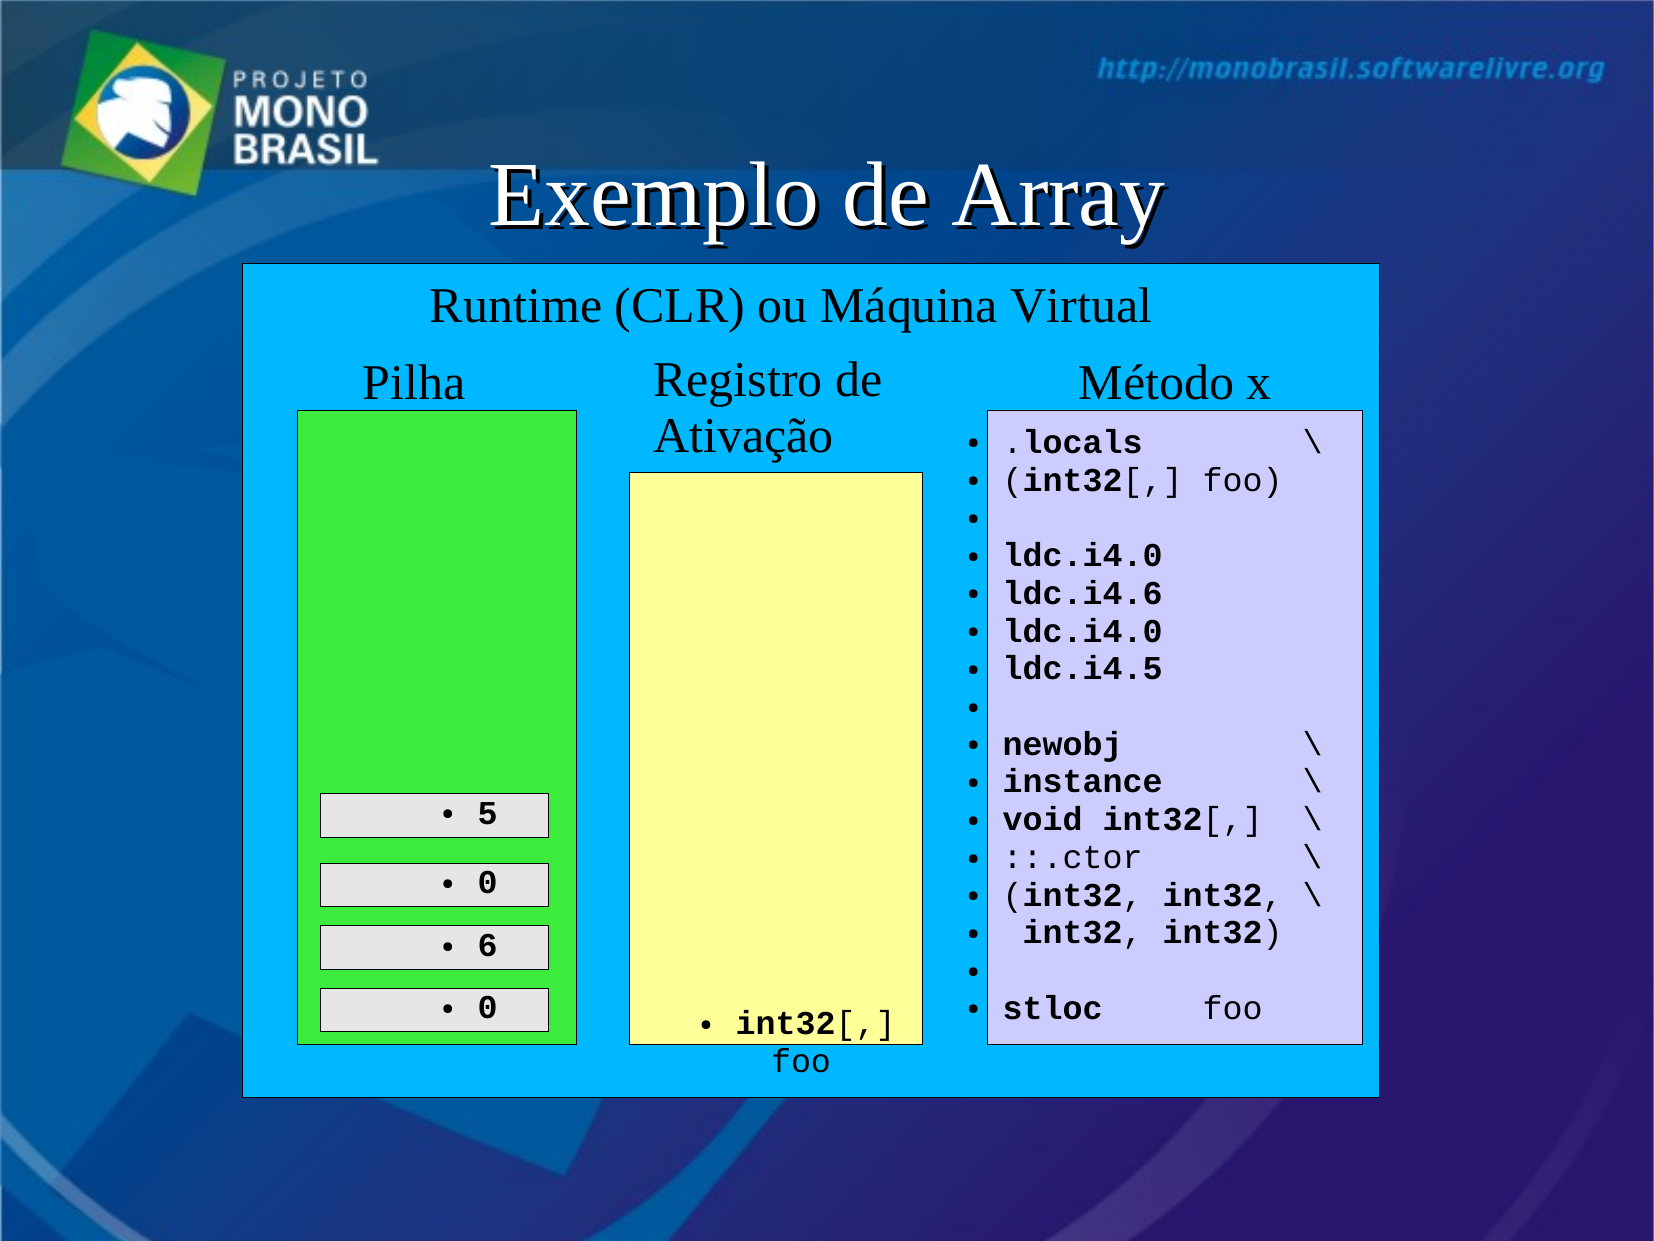

# Exemplo de Array
Runtime (CLR) ou Máquina Virtual
Registro de
Ativação
Pilha
Método x
.locals \
(int32[,] foo)
ldc.i4.0
ldc.i4.6
ldc.i4.0
ldc.i4.5
newobj \
instance \
void int32[,] \
::.ctor \
(int32, int32, \
 int32, int32)
stloc foo
5
0
6
0
int32[,] foo